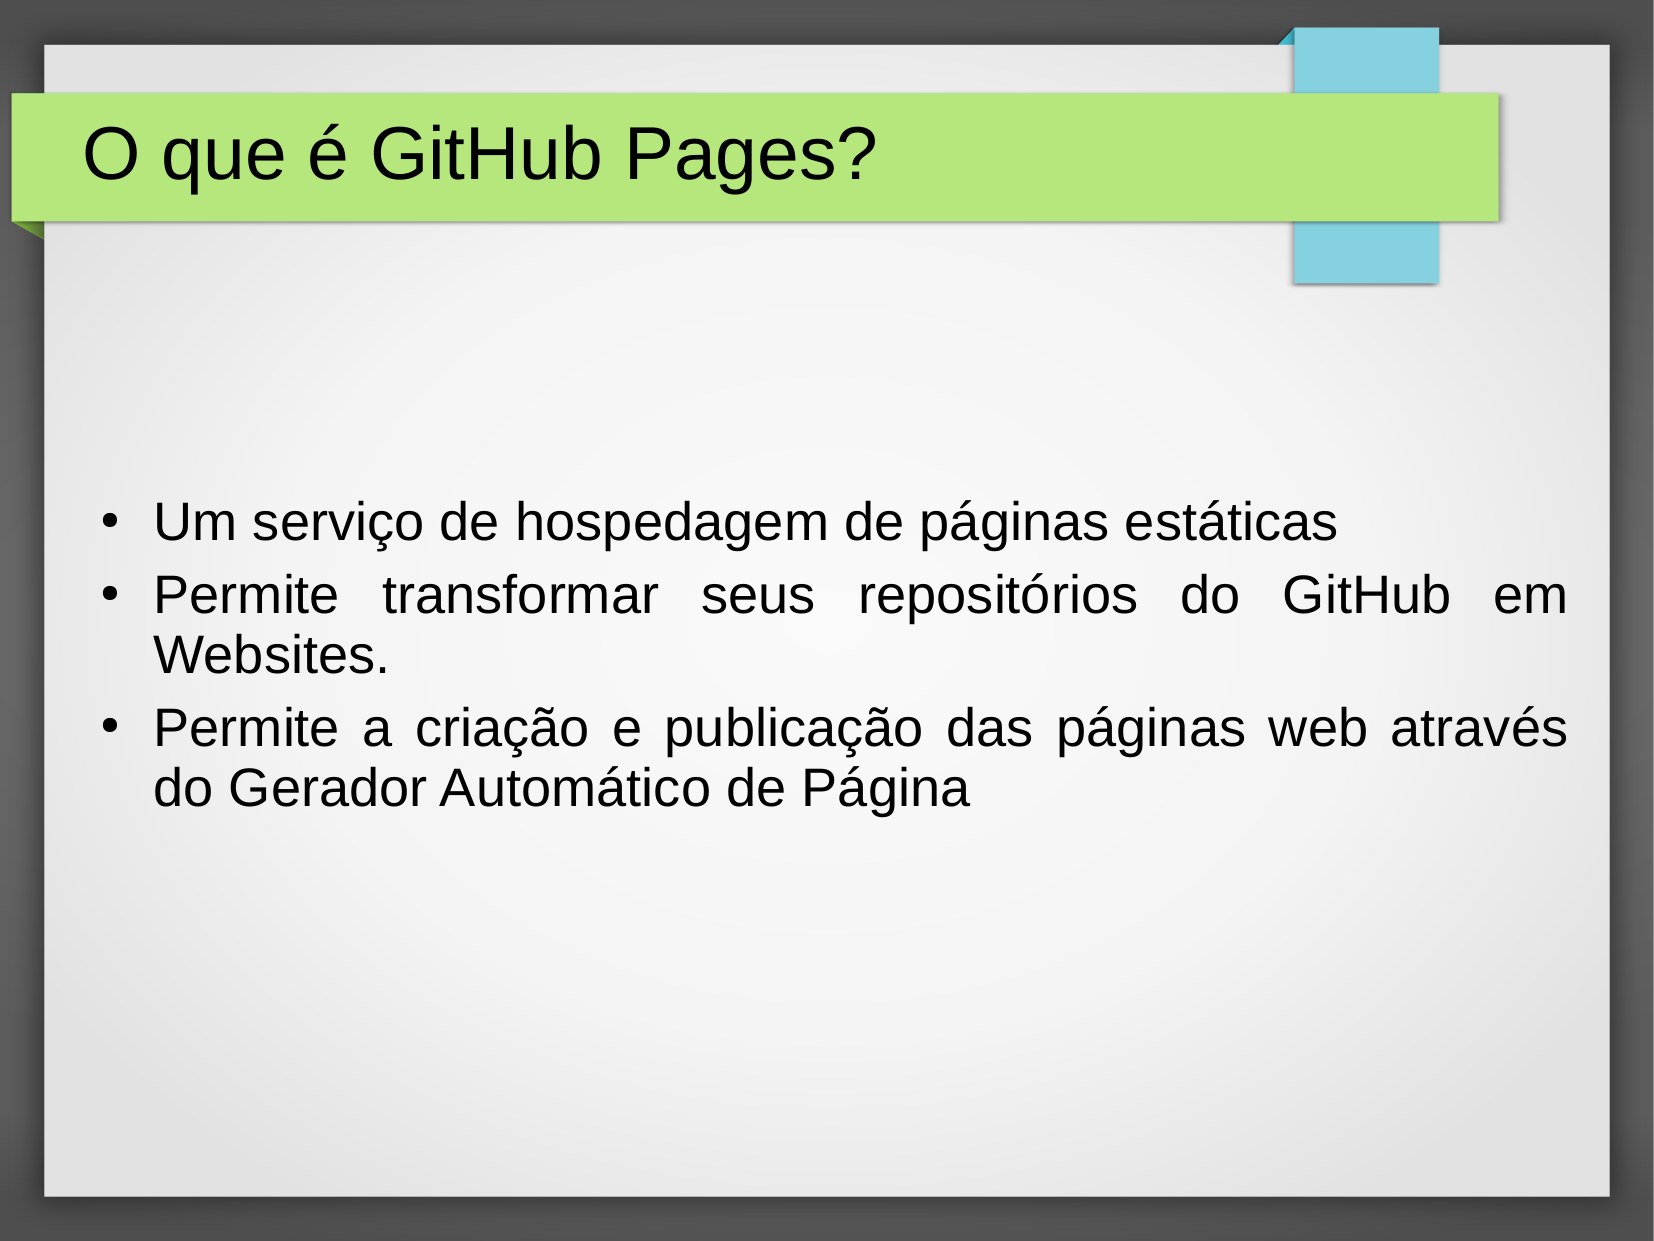

# O que é GitHub Pages?
Um serviço de hospedagem de páginas estáticas
Permite transformar seus repositórios do GitHub em Websites.
Permite a criação e publicação das páginas web através do Gerador Automático de Página